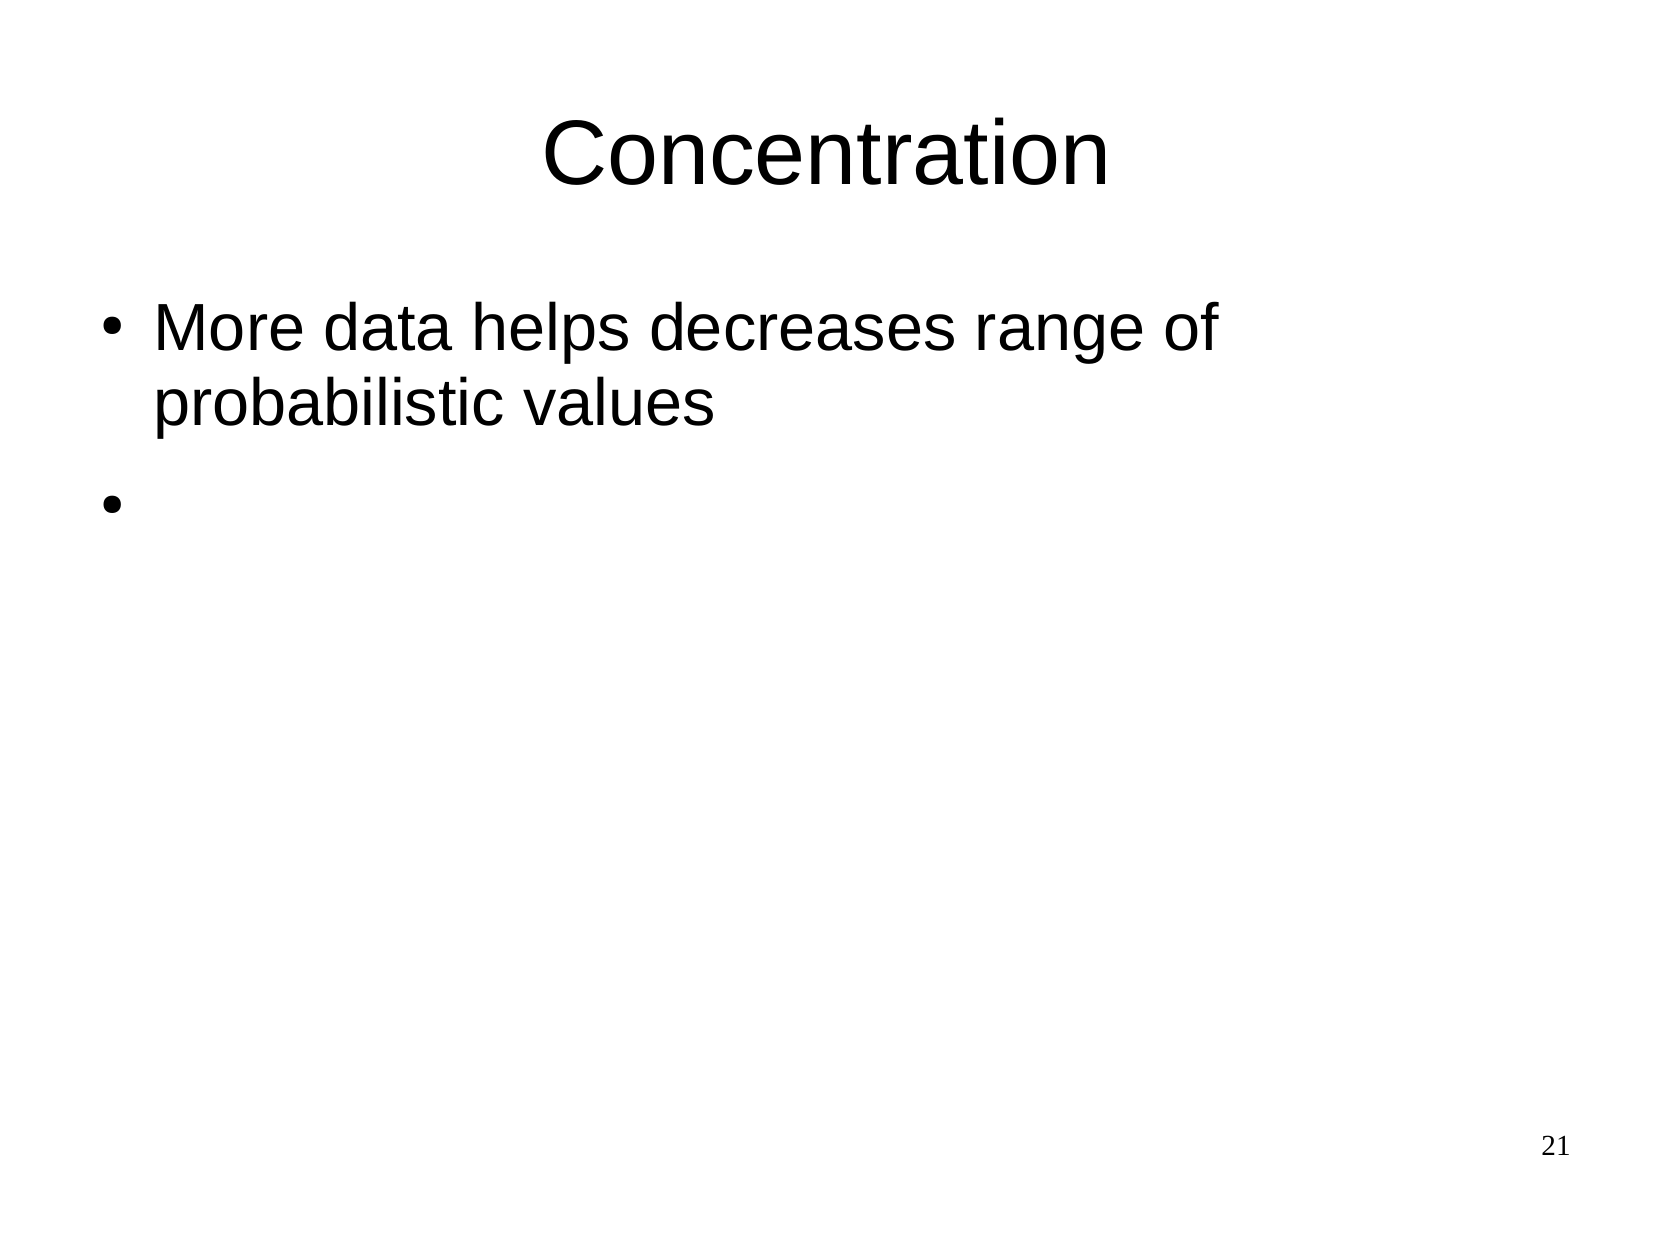

# Concentration
More data helps decreases range of probabilistic values
21